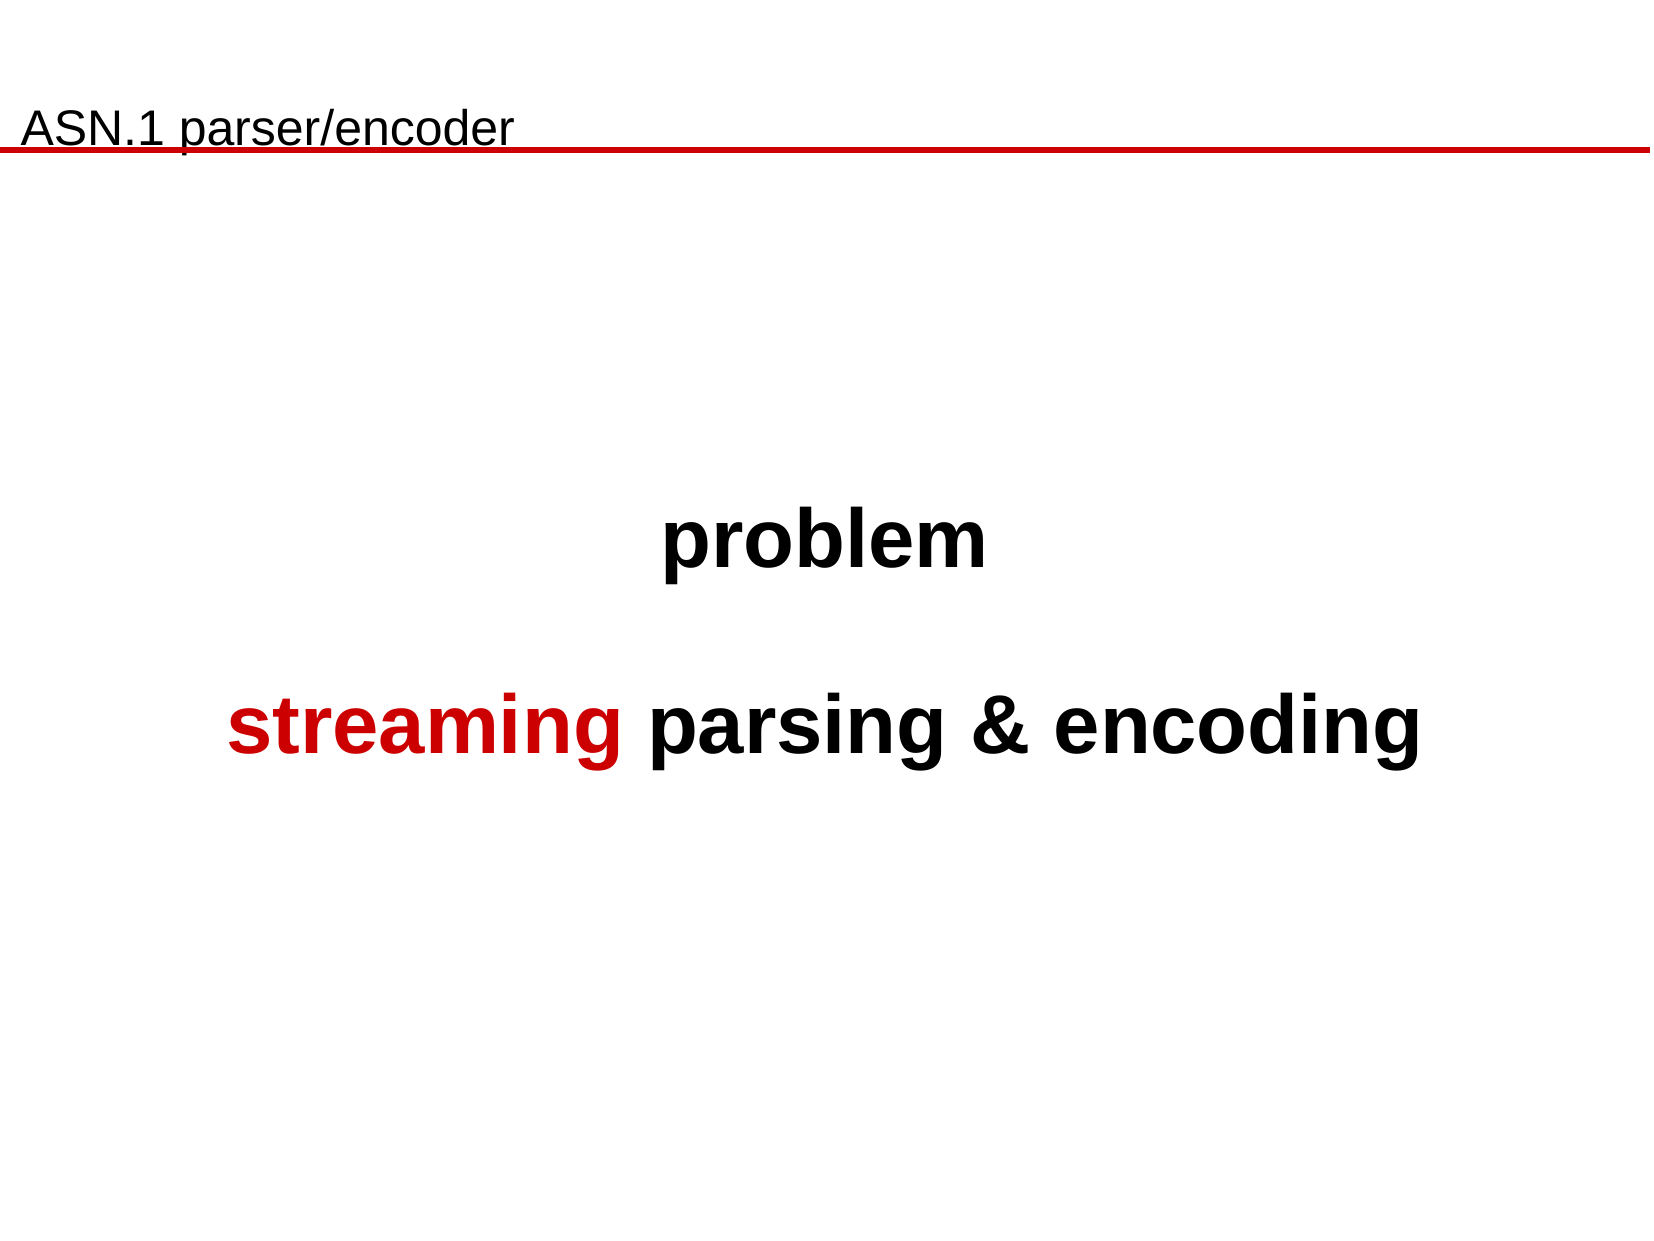

#
ASN.1 parser/encoder
problem
streaming parsing & encoding